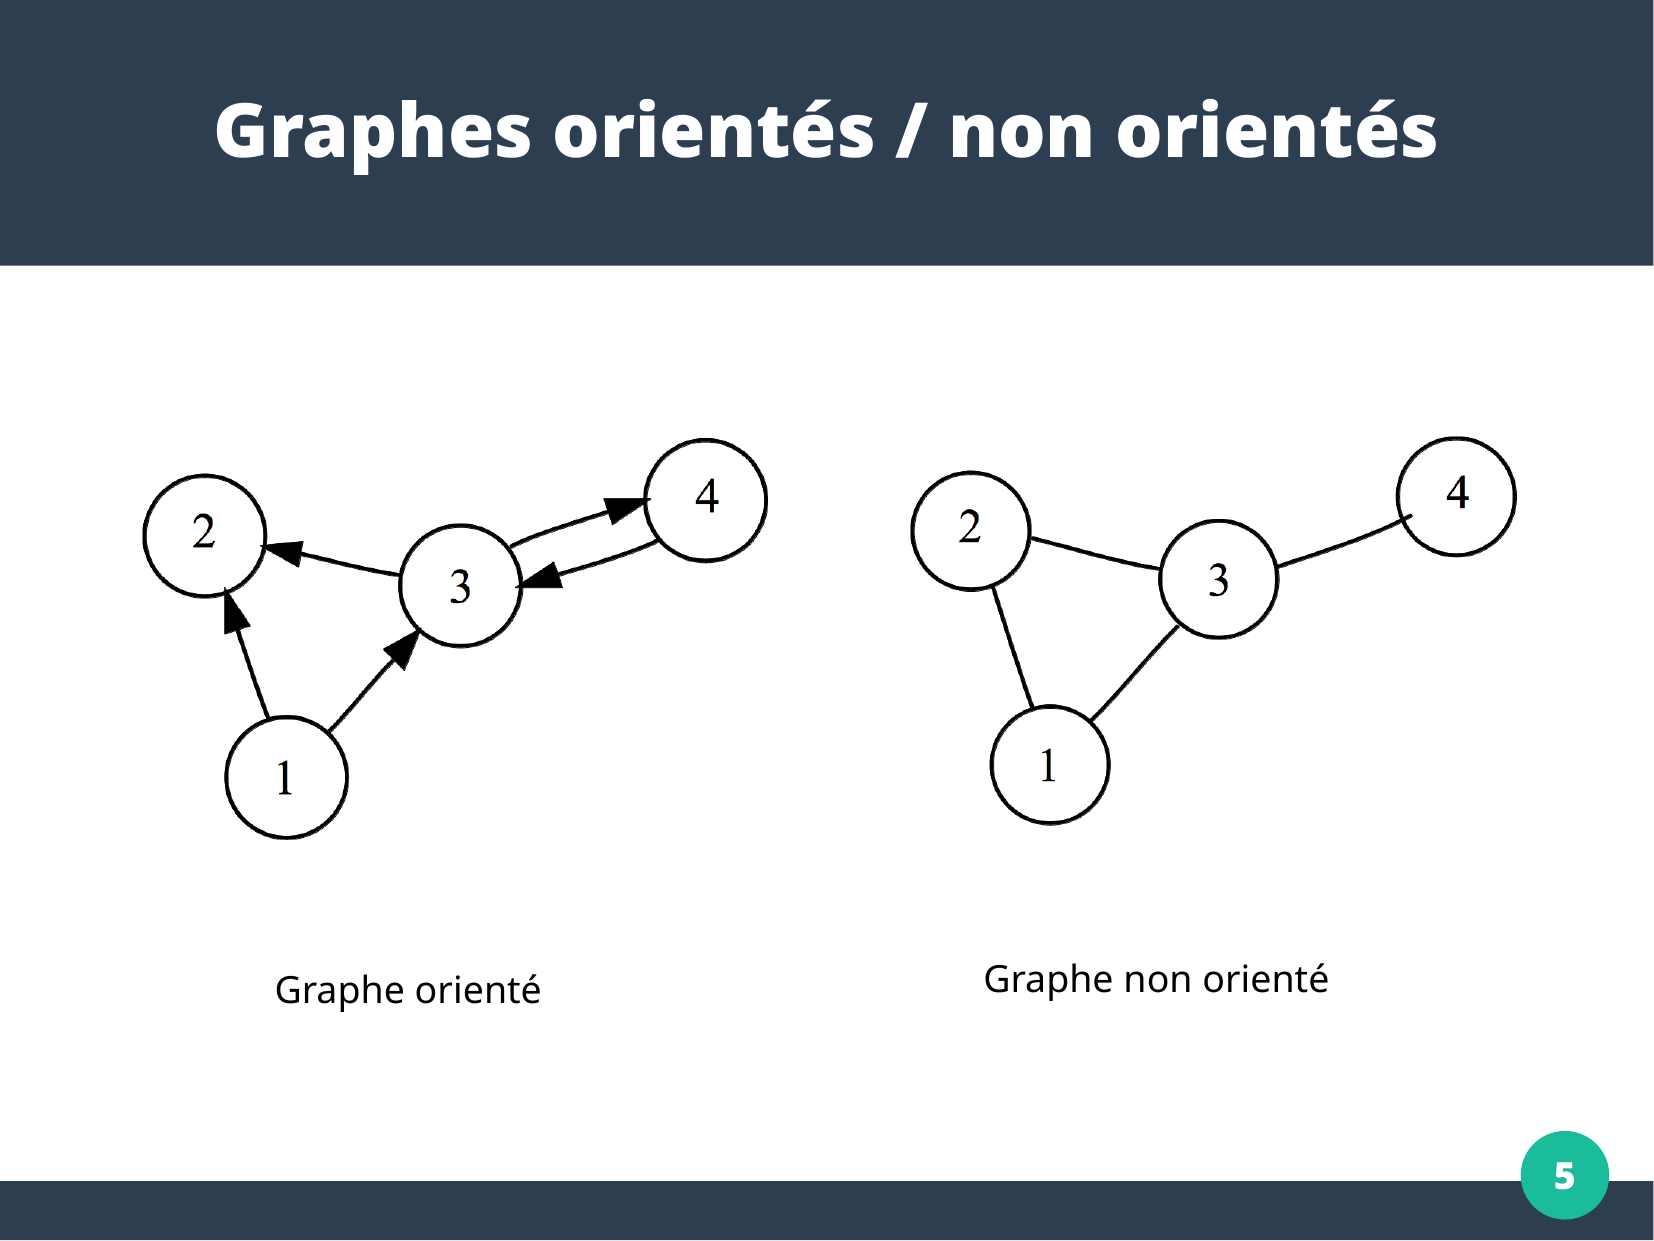

# Graphes orientés / non orientés
Graphe non orienté
Graphe orienté
5